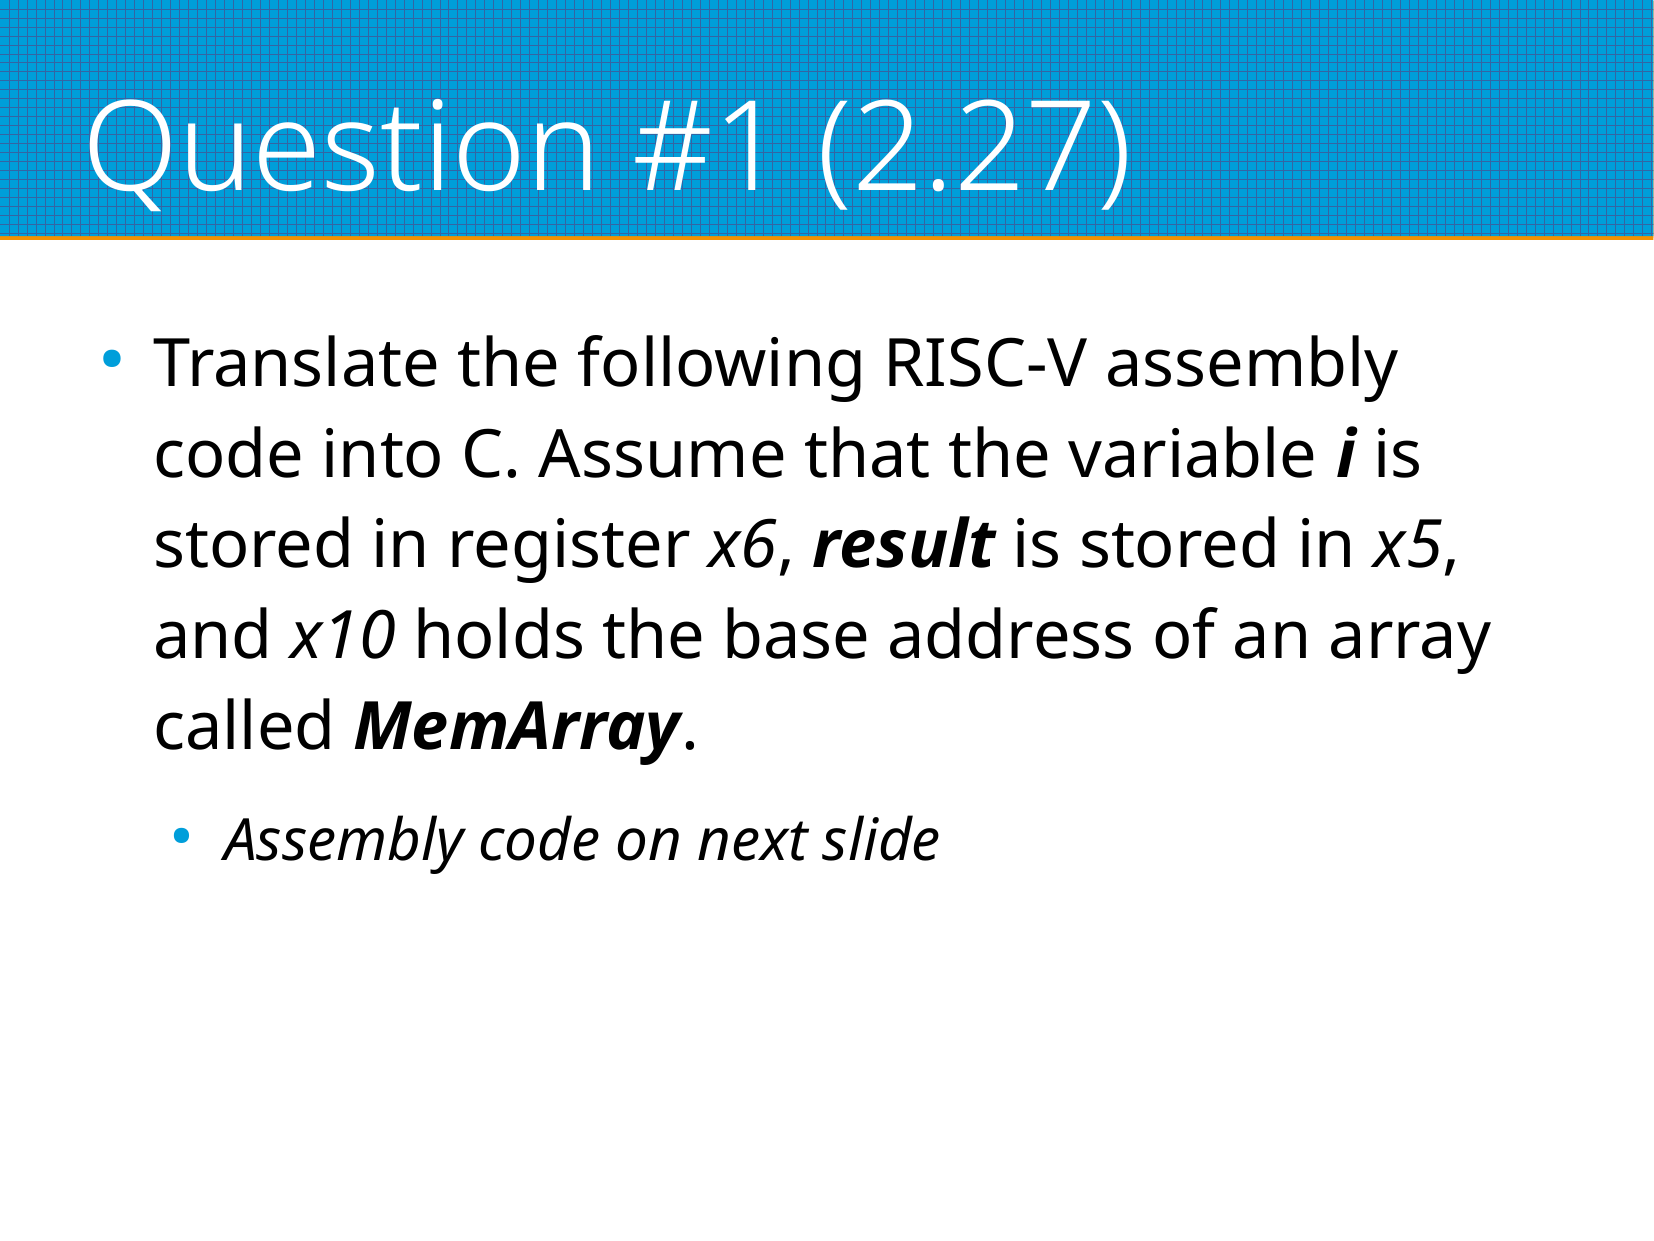

# Question #1 (2.27)
Translate the following RISC-V assembly code into C. Assume that the variable i is stored in register x6, result is stored in x5, and x10 holds the base address of an array called MemArray.
Assembly code on next slide